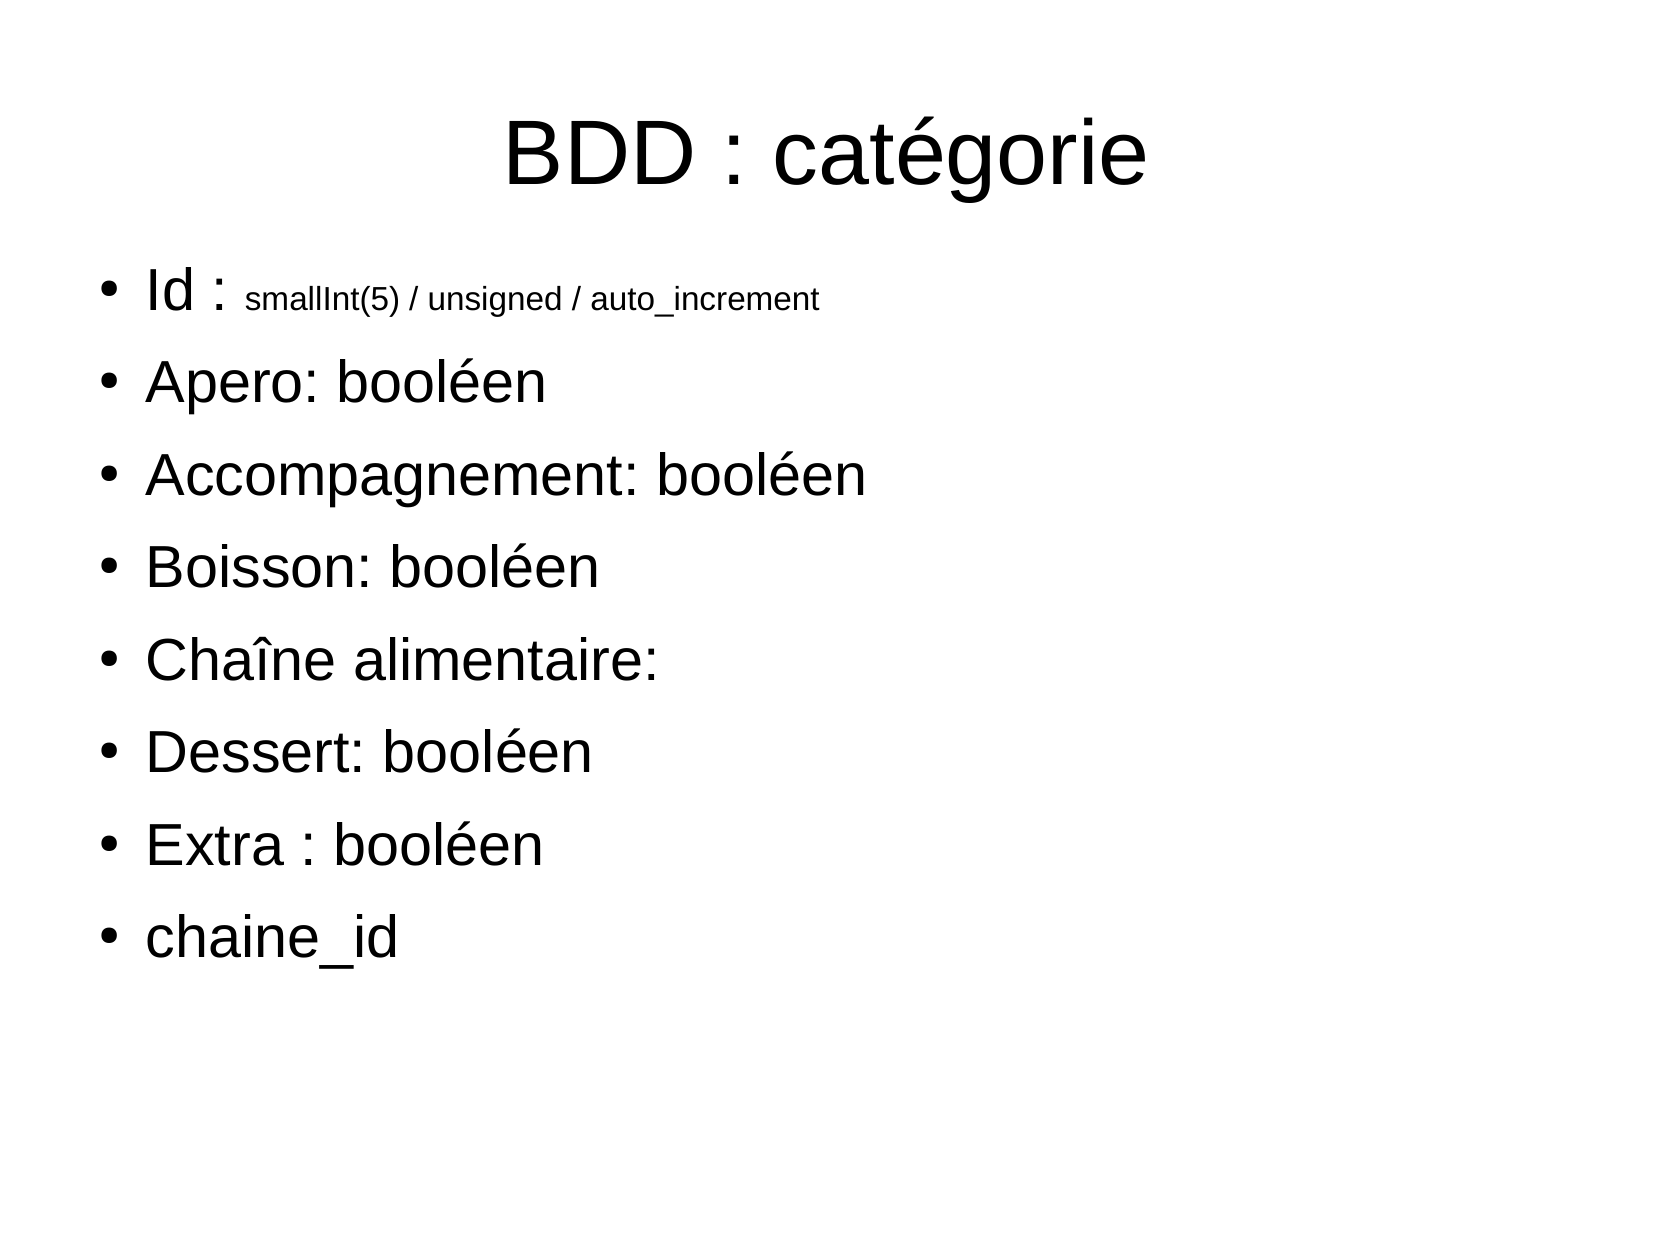

# BDD : catégorie
Id : smallInt(5) / unsigned / auto_increment
Apero: booléen
Accompagnement: booléen
Boisson: booléen
Chaîne alimentaire:
Dessert: booléen
Extra : booléen
chaine_id